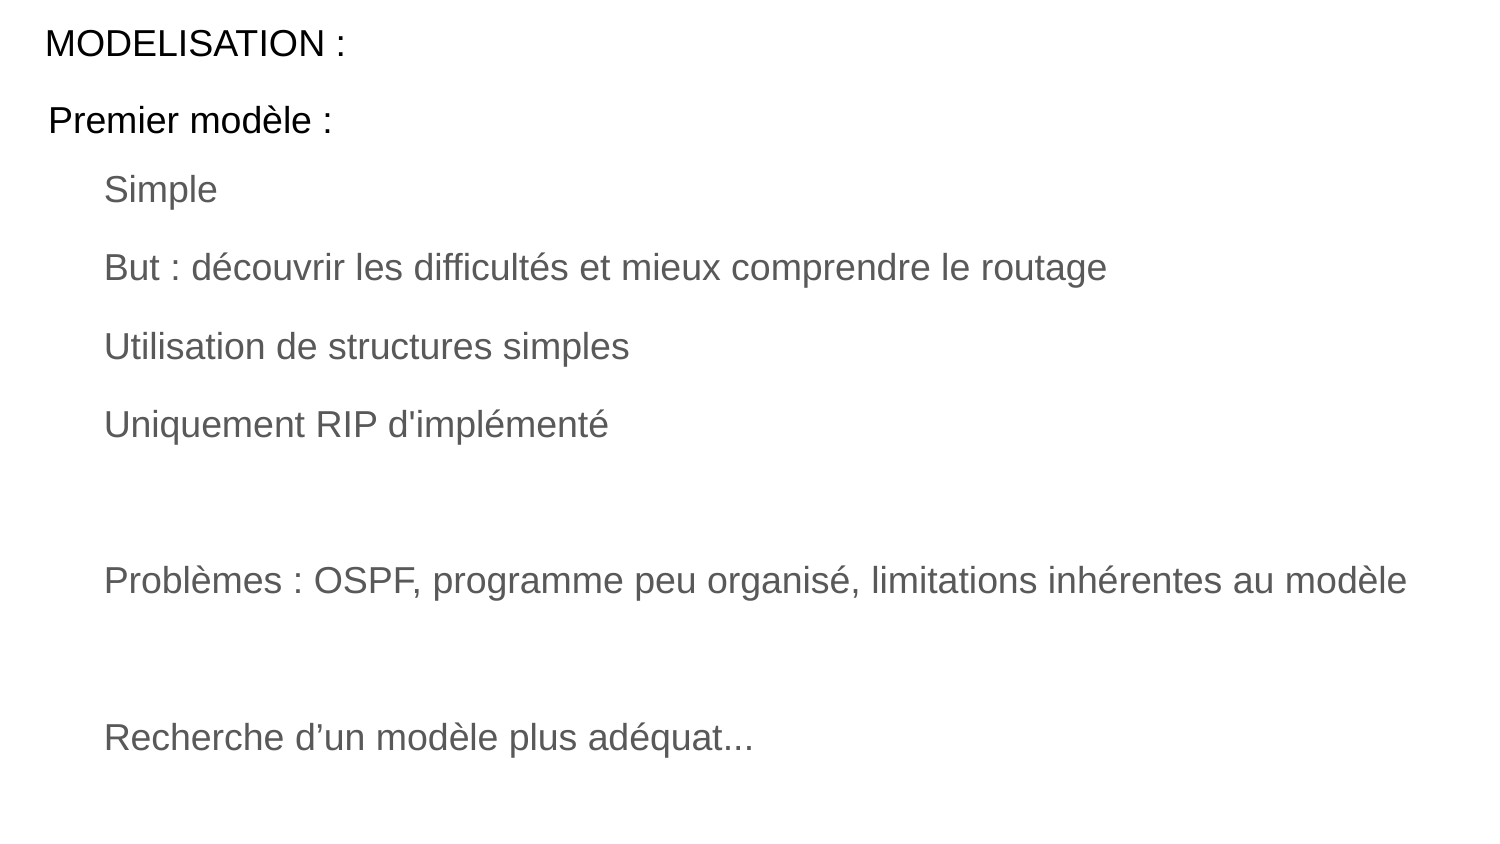

MODELISATION :
Premier modèle :
# Simple
But : découvrir les difficultés et mieux comprendre le routage
Utilisation de structures simples
Uniquement RIP d'implémenté
Problèmes : OSPF, programme peu organisé, limitations inhérentes au modèle
Recherche d’un modèle plus adéquat...